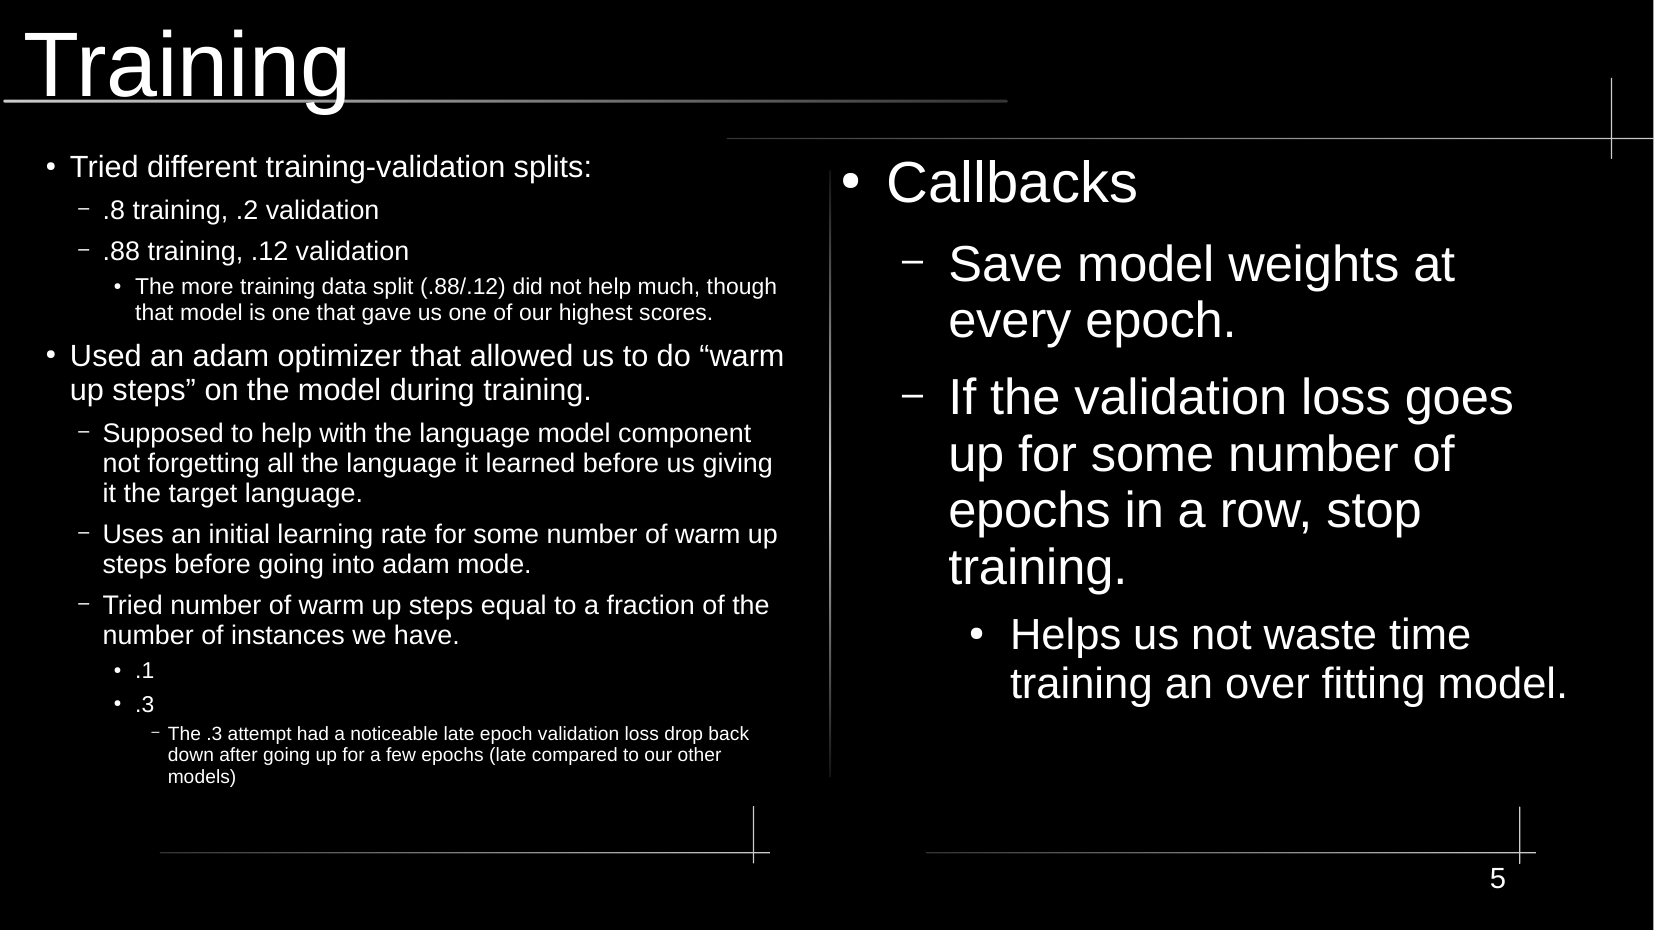

# Training
Tried different training-validation splits:
.8 training, .2 validation
.88 training, .12 validation
The more training data split (.88/.12) did not help much, though that model is one that gave us one of our highest scores.
Used an adam optimizer that allowed us to do “warm up steps” on the model during training.
Supposed to help with the language model component not forgetting all the language it learned before us giving it the target language.
Uses an initial learning rate for some number of warm up steps before going into adam mode.
Tried number of warm up steps equal to a fraction of the number of instances we have.
.1
.3
The .3 attempt had a noticeable late epoch validation loss drop back down after going up for a few epochs (late compared to our other models)
Callbacks
Save model weights at every epoch.
If the validation loss goes up for some number of epochs in a row, stop training.
Helps us not waste time training an over fitting model.
5